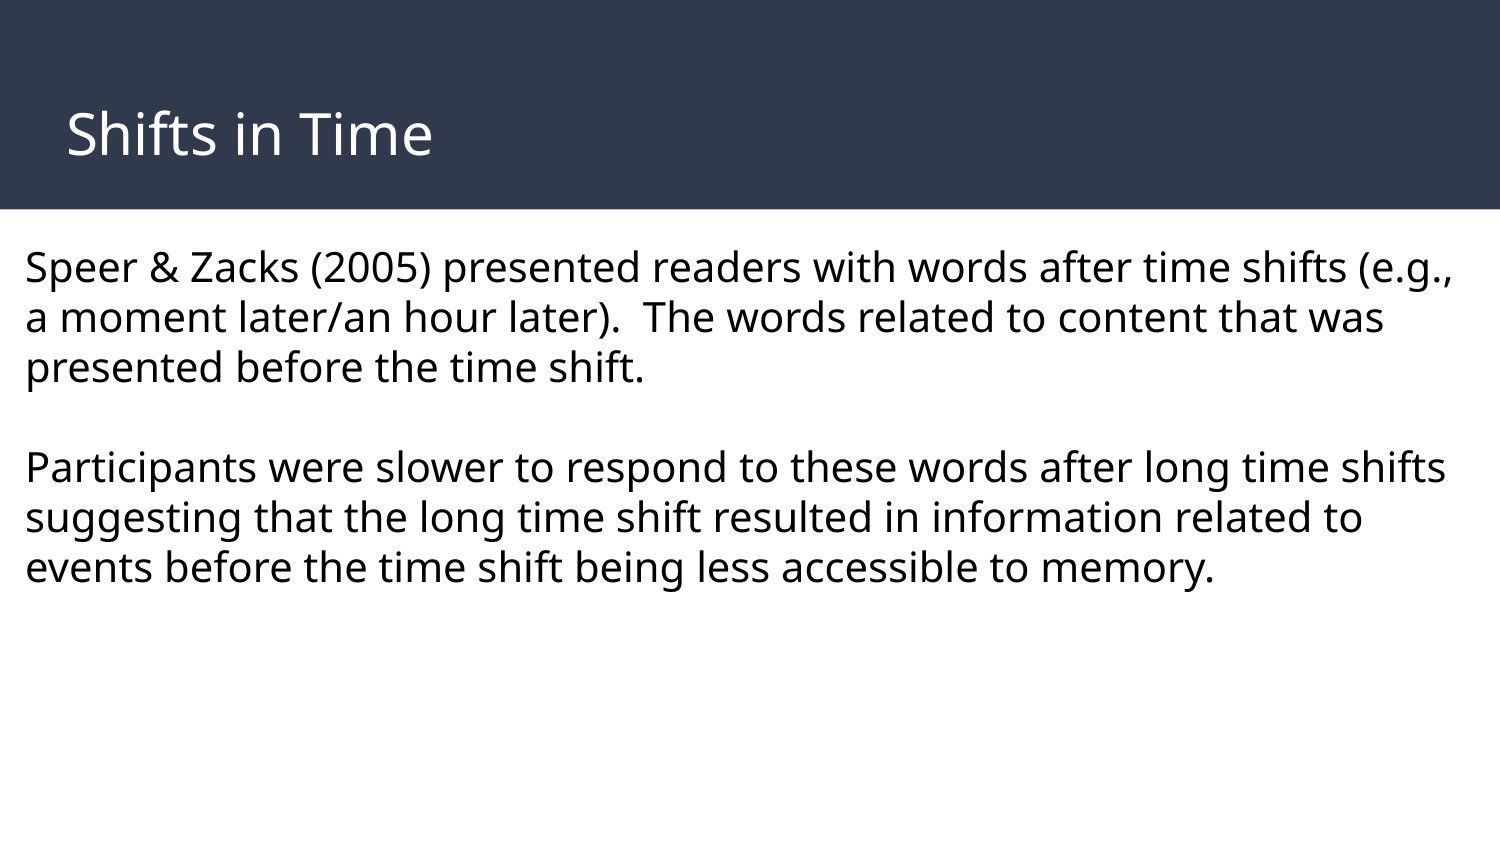

# Shifts in Time
Speer & Zacks (2005) presented readers with words after time shifts (e.g., a moment later/an hour later). The words related to content that was presented before the time shift.
Participants were slower to respond to these words after long time shifts suggesting that the long time shift resulted in information related to events before the time shift being less accessible to memory.